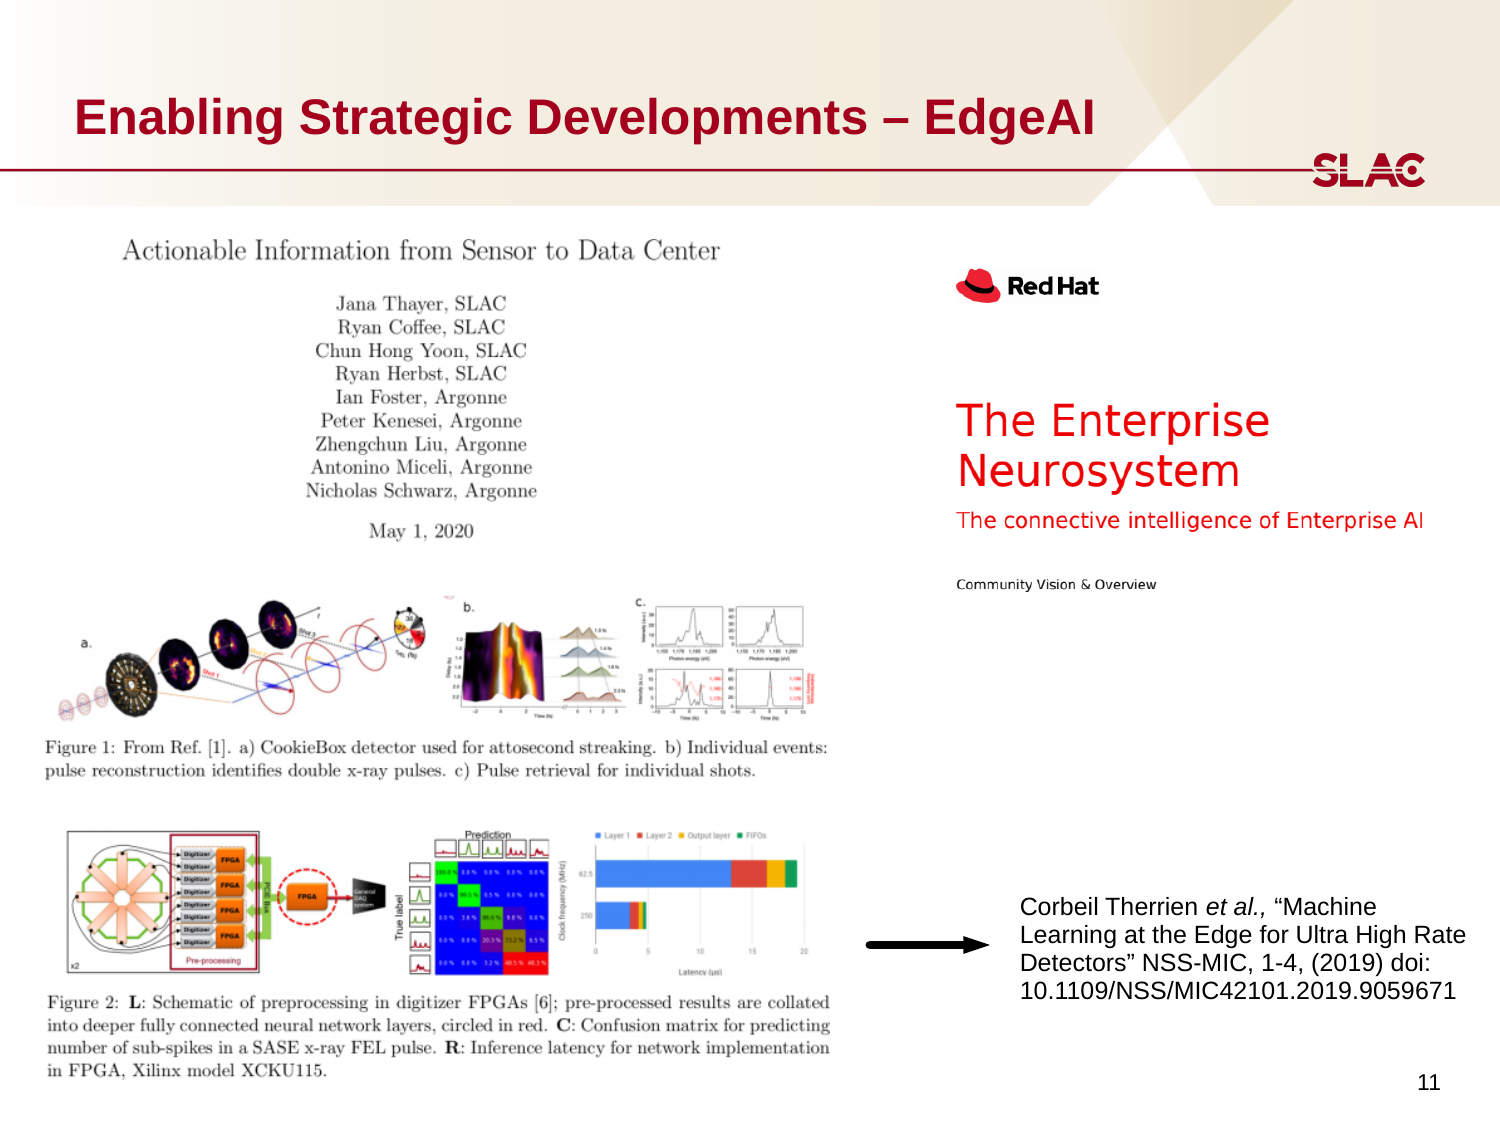

# Enabling Strategic Developments – EdgeAI
AISDC
Tixel for ToFs
Corbeil Therrien et al., “Machine Learning at the Edge for Ultra High Rate Detectors” NSS-MIC, 1-4, (2019) doi: 10.1109/NSS/MIC42101.2019.9059671